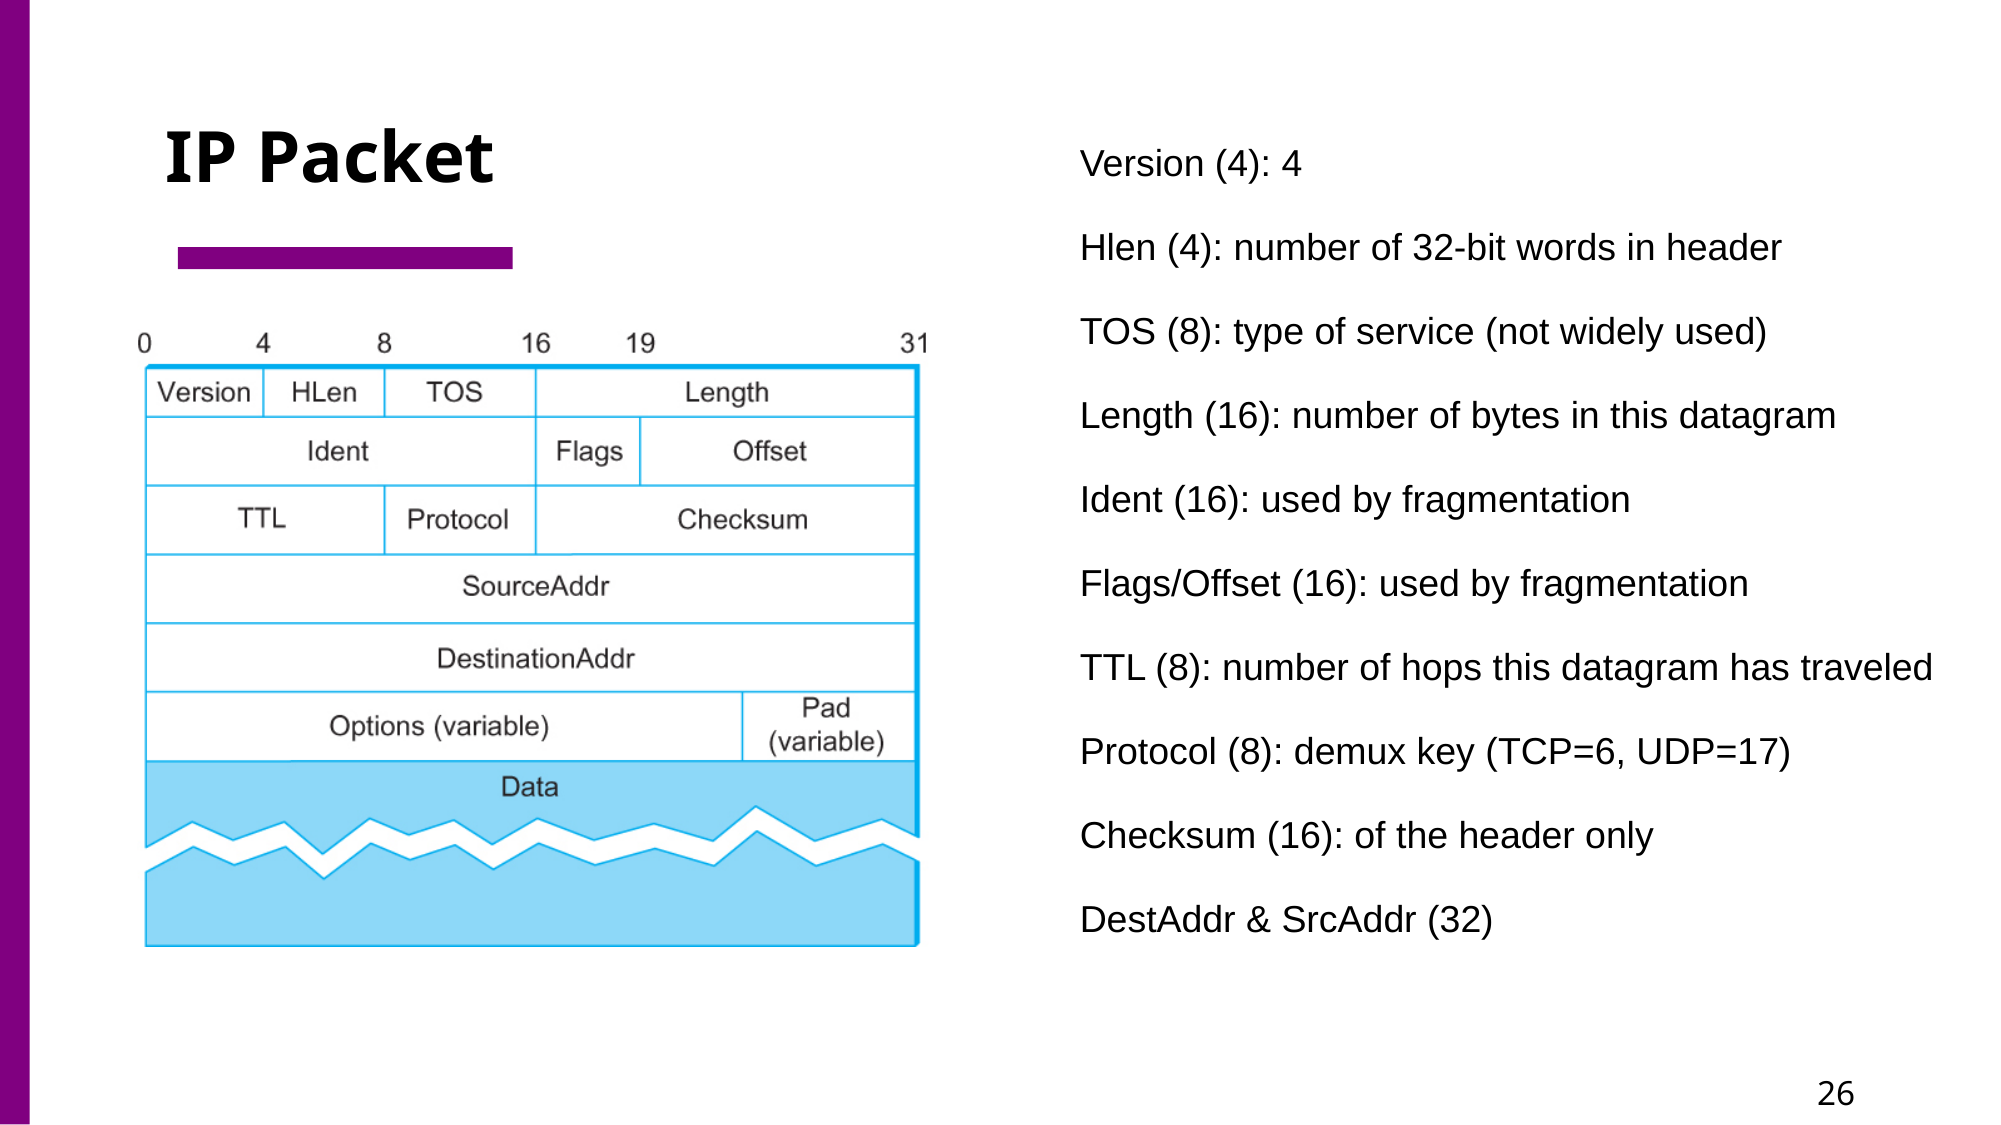

IP Packet
Version (4): 4
Hlen (4): number of 32-bit words in header
TOS (8): type of service (not widely used)
Length (16): number of bytes in this datagram
Ident (16): used by fragmentation
Flags/Offset (16): used by fragmentation
TTL (8): number of hops this datagram has traveled
Protocol (8): demux key (TCP=6, UDP=17)
Checksum (16): of the header only
DestAddr & SrcAddr (32)